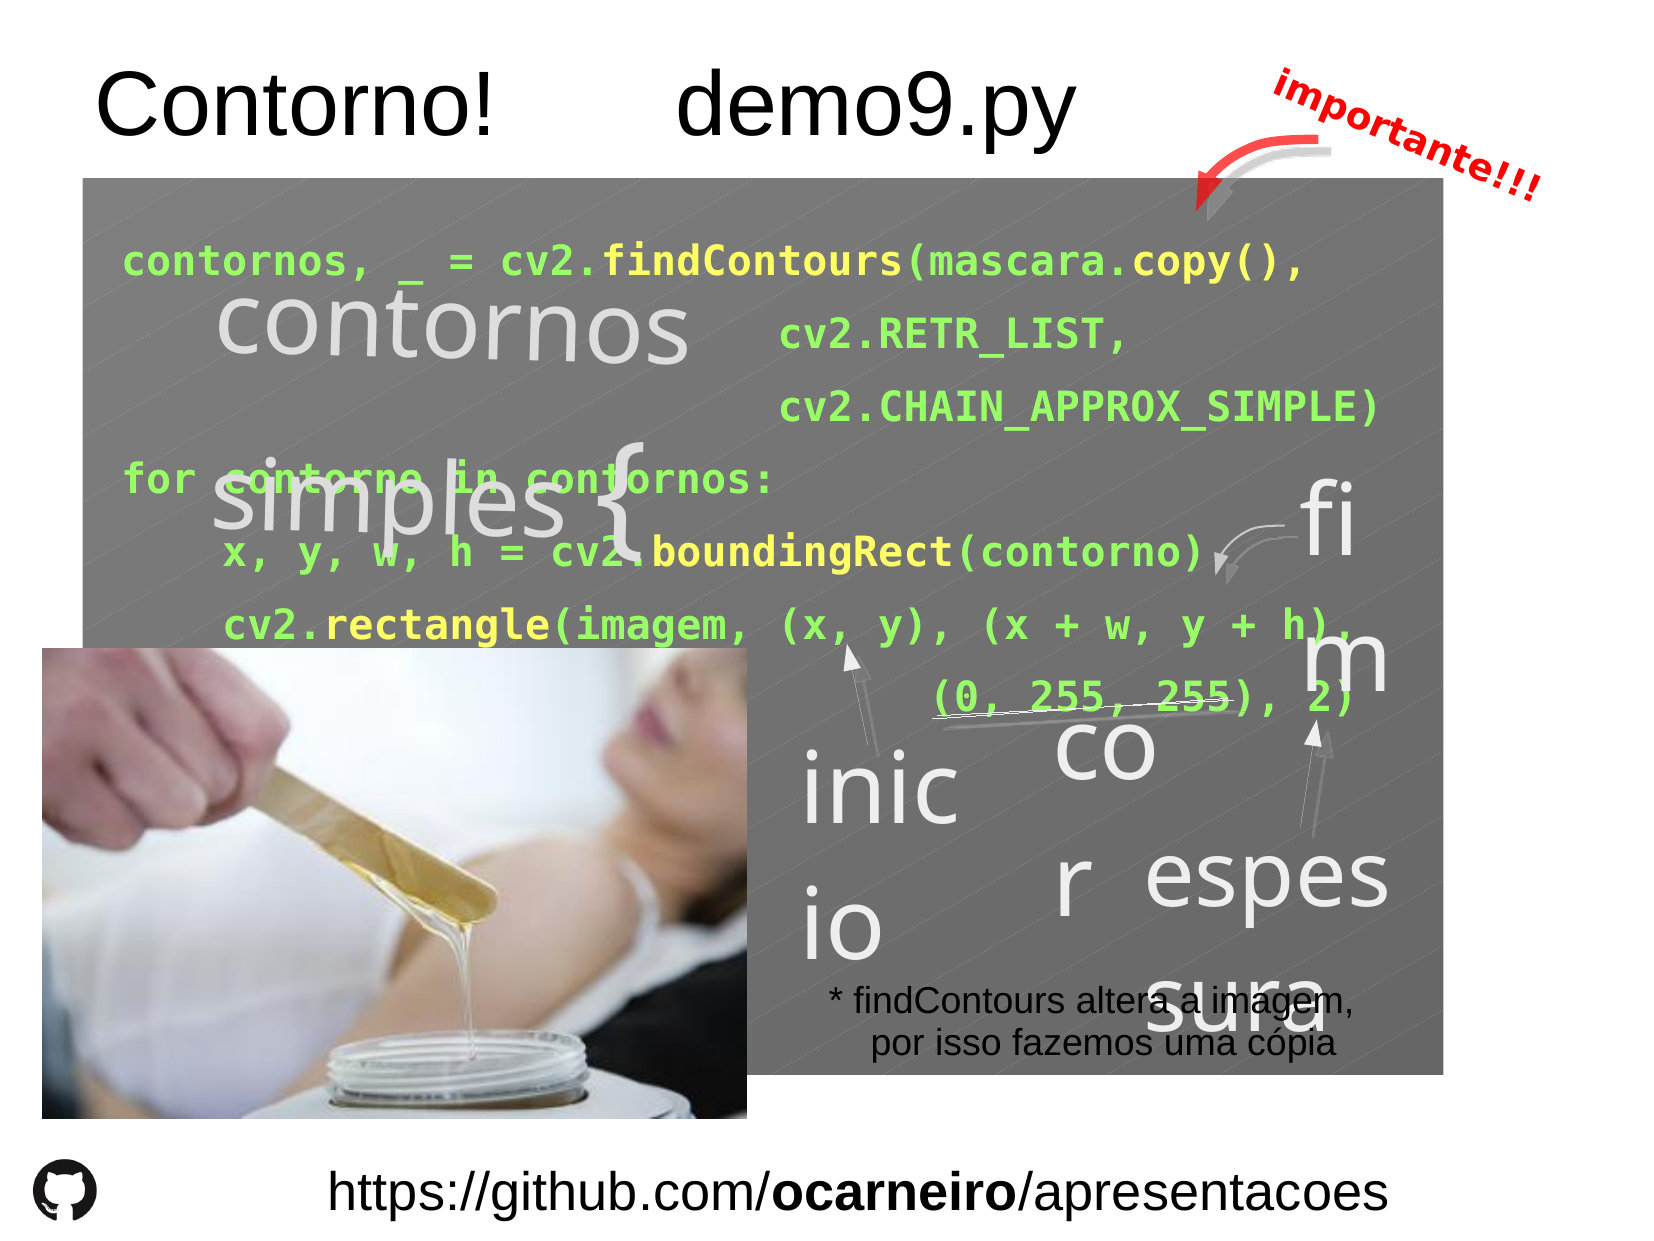

# Contorno! demo9.py
importante!!!
contornos, _ = cv2.findContours(mascara.copy(),
 cv2.RETR_LIST,
 cv2.CHAIN_APPROX_SIMPLE)
for contorno in contornos:
 x, y, w, h = cv2.boundingRect(contorno)
 cv2.rectangle(imagem, (x, y), (x + w, y + h),
 (0, 255, 255), 2)
contornos simples {
fim
cor
inicio
espessura
* findContours altera a imagem,
 por isso fazemos uma cópia
https://github.com/ocarneiro/apresentacoes